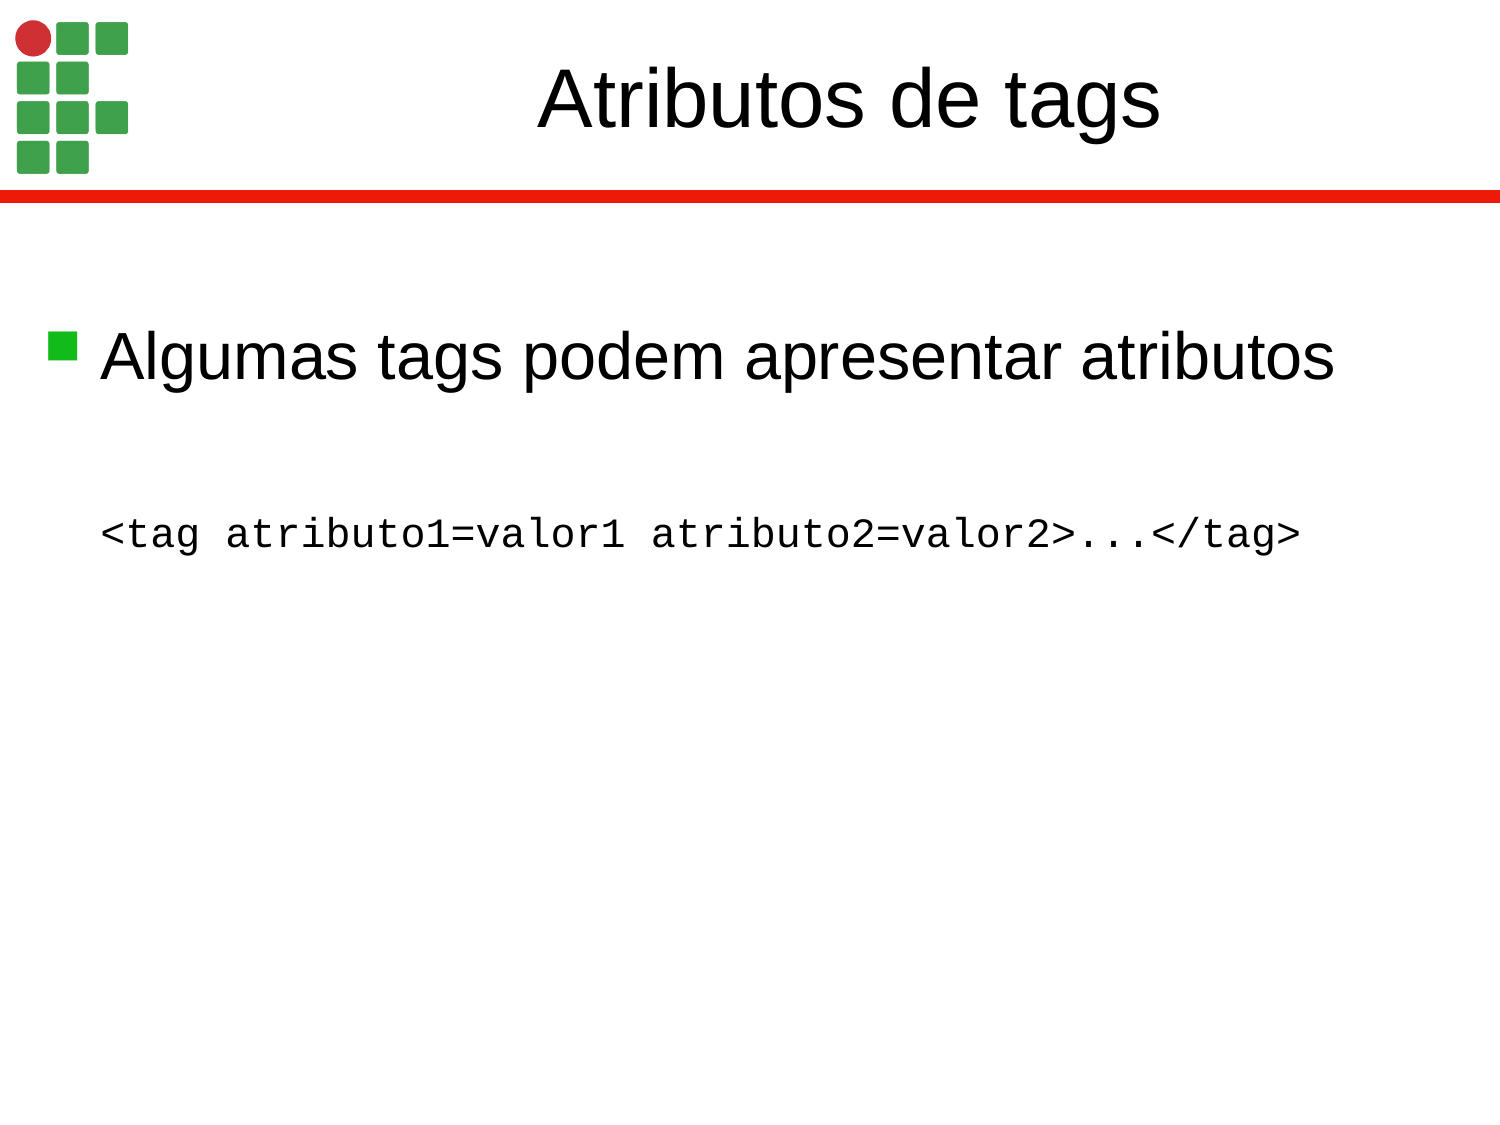

# Atributos de tags
Algumas tags podem apresentar atributos
<tag atributo1=valor1 atributo2=valor2>...</tag>